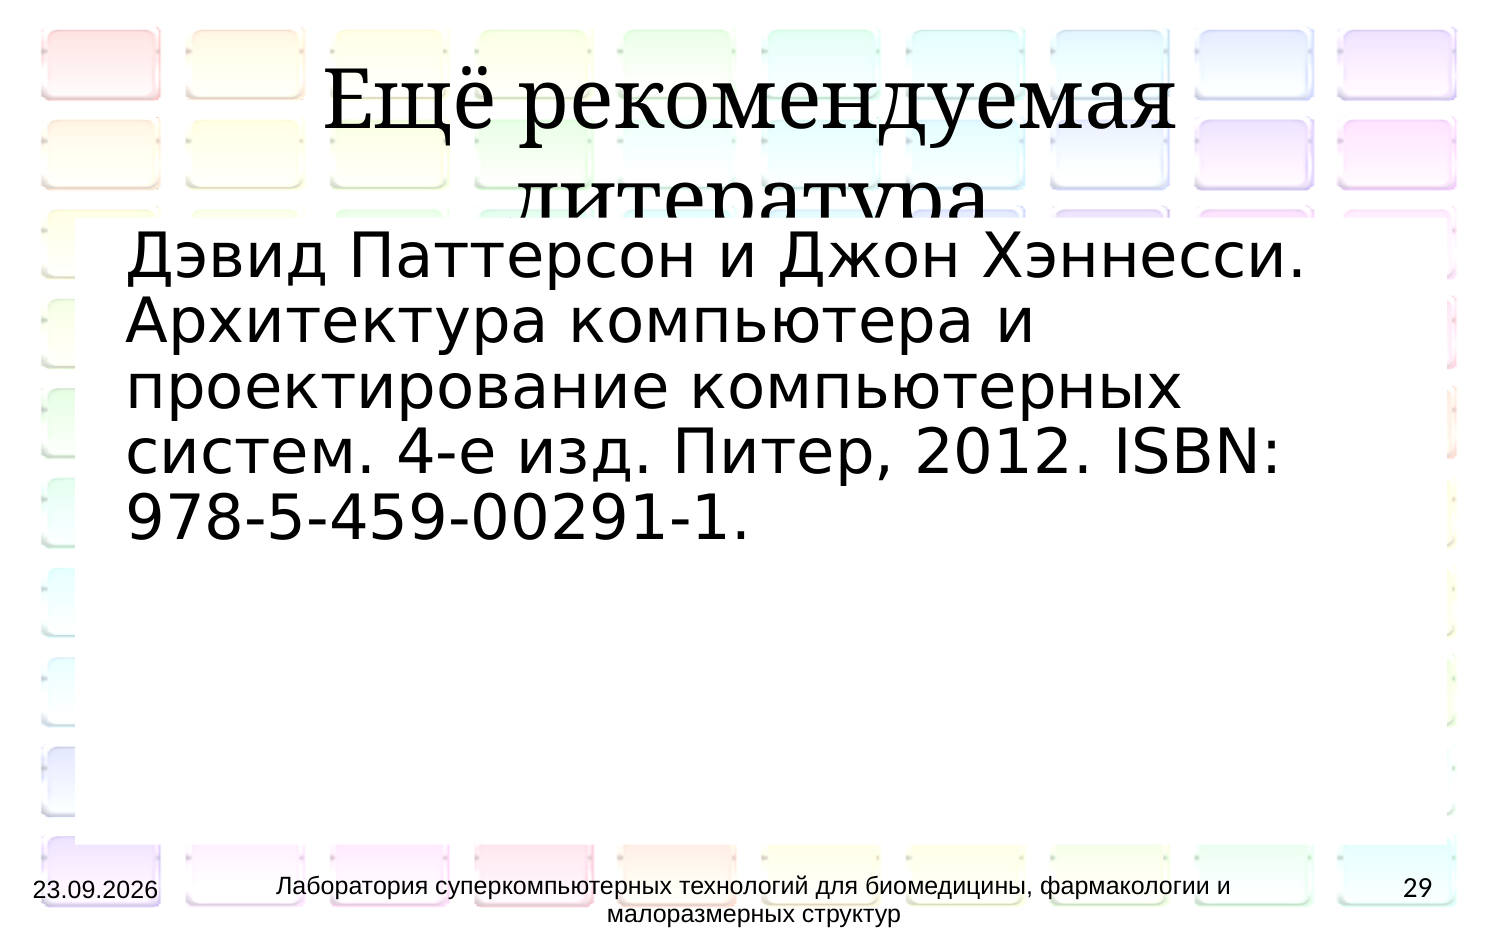

# Ещё рекомендуемая литература
Дэвид Паттерсон и Джон Хэннесси. Архитектура компьютера и проектирование компьютерных систем. 4-е изд. Питер, 2012. ISBN: 978-5-459-00291-1.
Лаборатория суперкомпьютерных технологий для биомедицины, фармакологии и малоразмерных структур